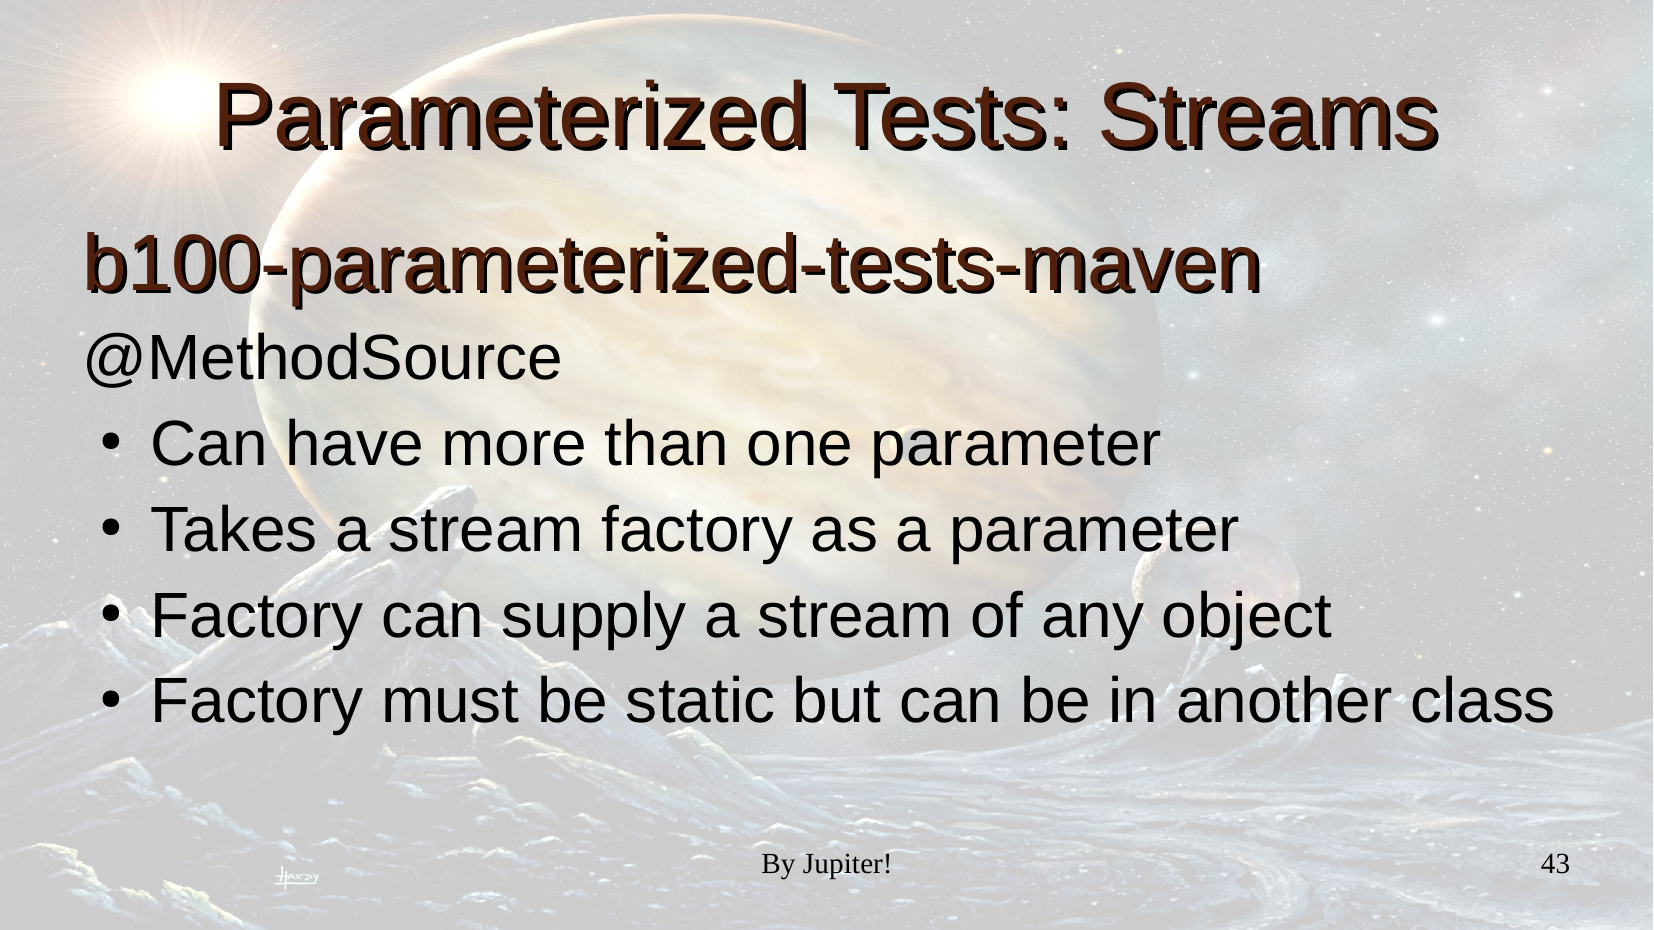

# Parameterized Tests: Streams
b100-parameterized-tests-maven
@MethodSource
Can have more than one parameter
Takes a stream factory as a parameter
Factory can supply a stream of any object
Factory must be static but can be in another class
By Jupiter!